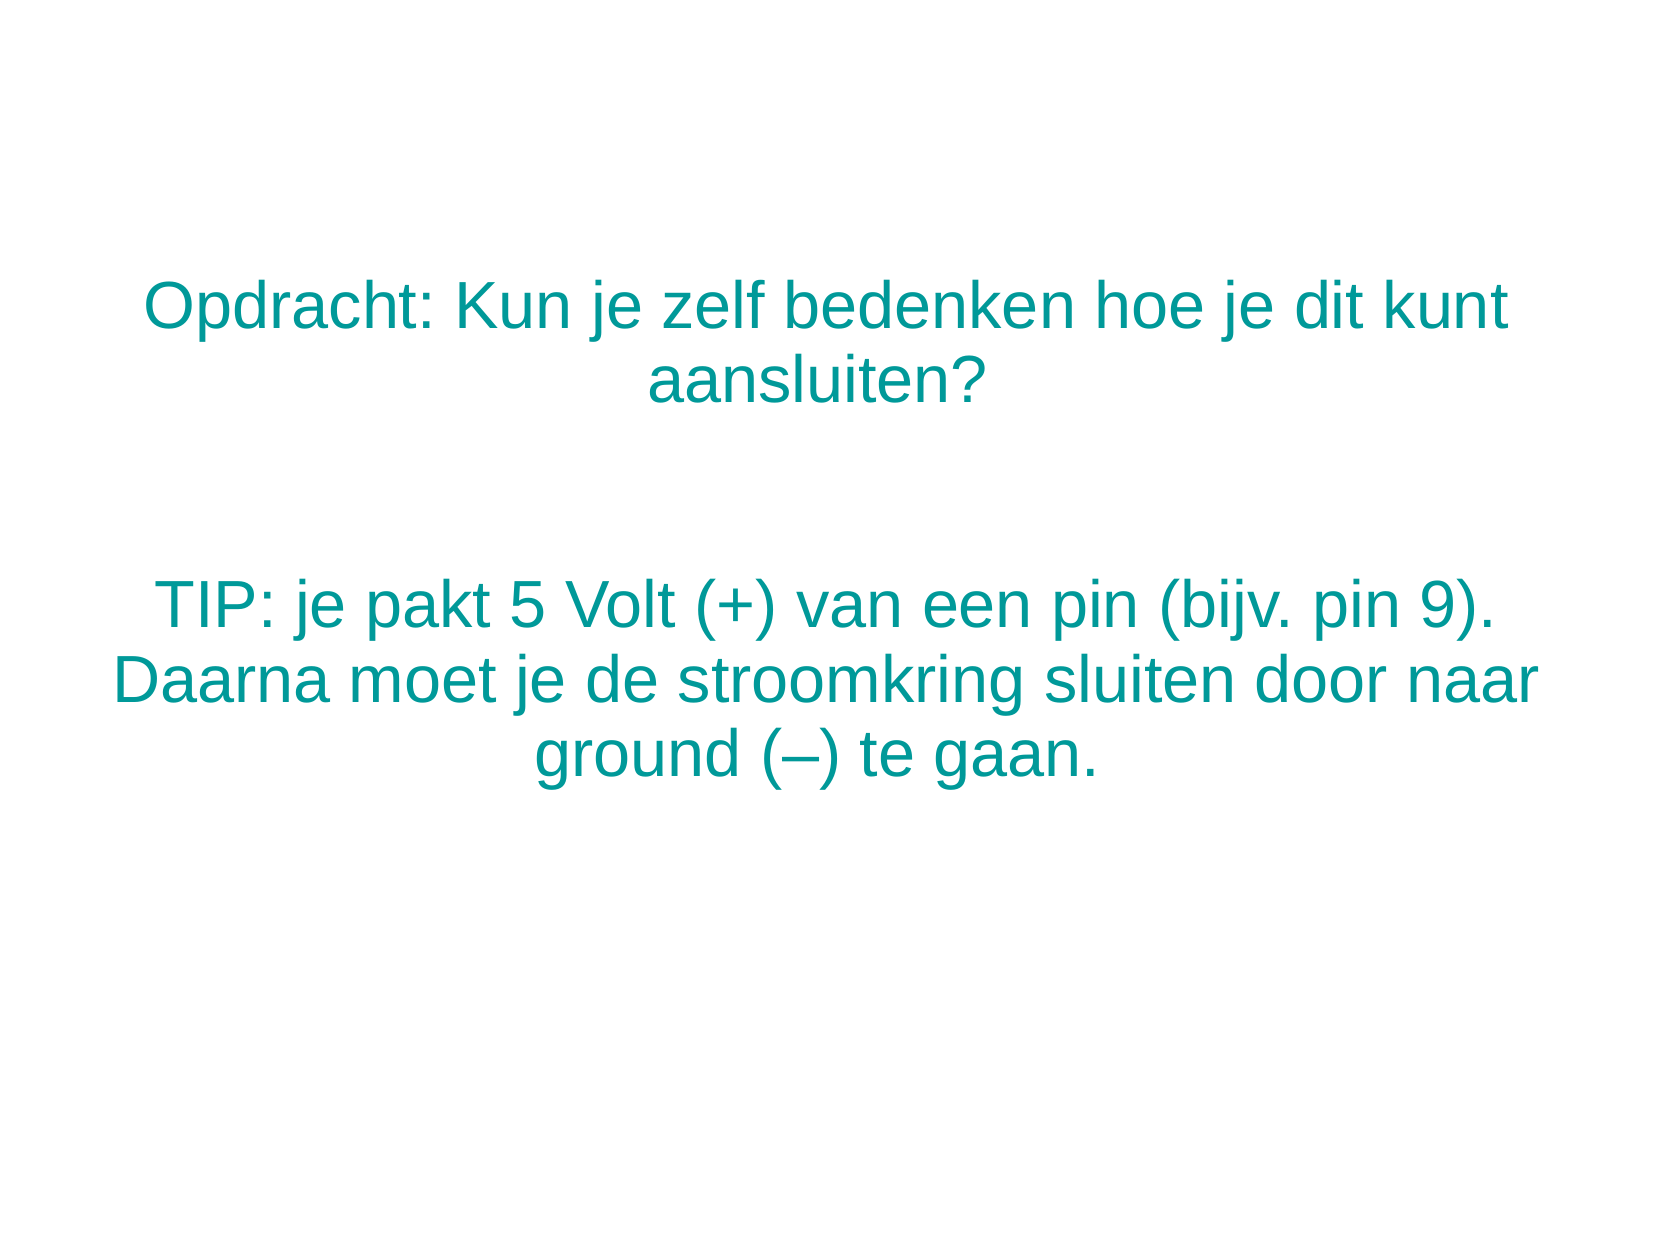

# Opdracht: Kun je zelf bedenken hoe je dit kunt aansluiten?
TIP: je pakt 5 Volt (+) van een pin (bijv. pin 9). Daarna moet je de stroomkring sluiten door naar ground (–) te gaan.